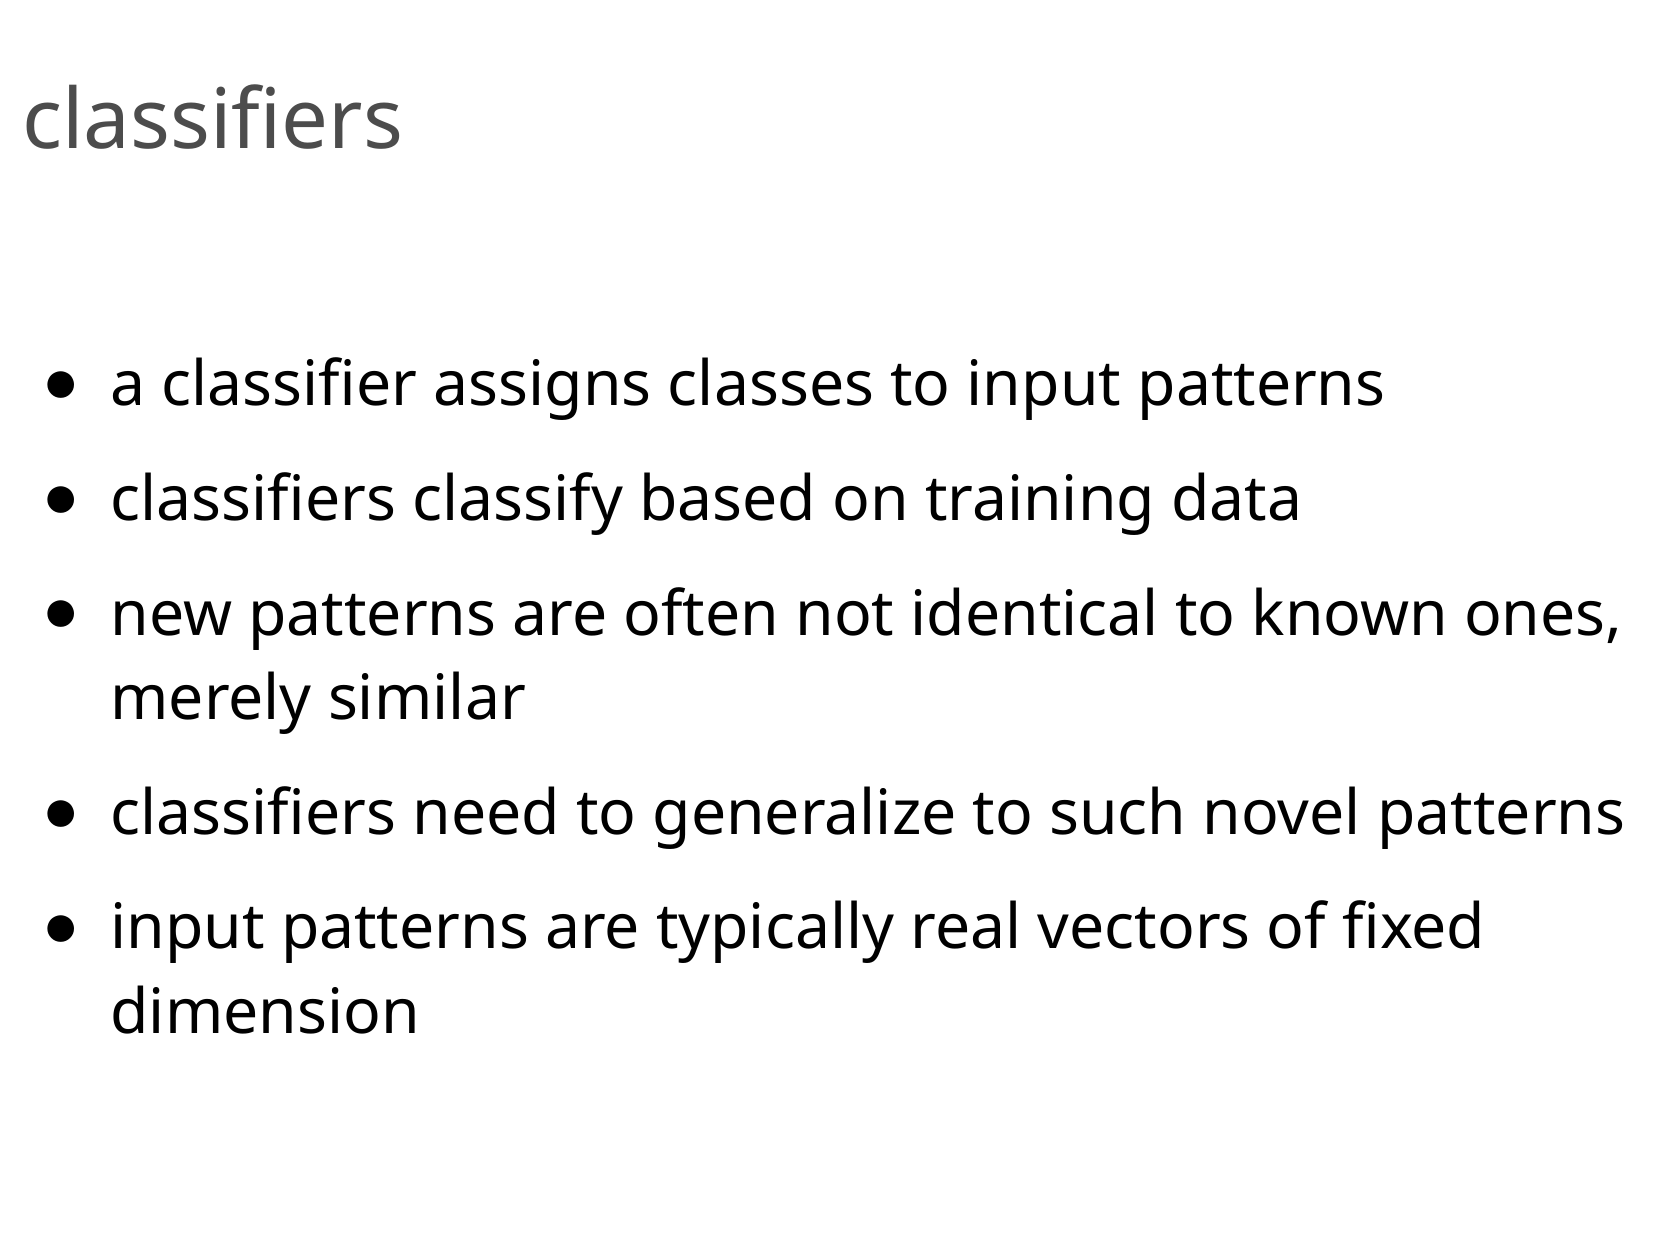

# classifiers
a classifier assigns classes to input patterns
classifiers classify based on training data
new patterns are often not identical to known ones, merely similar
classifiers need to generalize to such novel patterns
input patterns are typically real vectors of fixed dimension